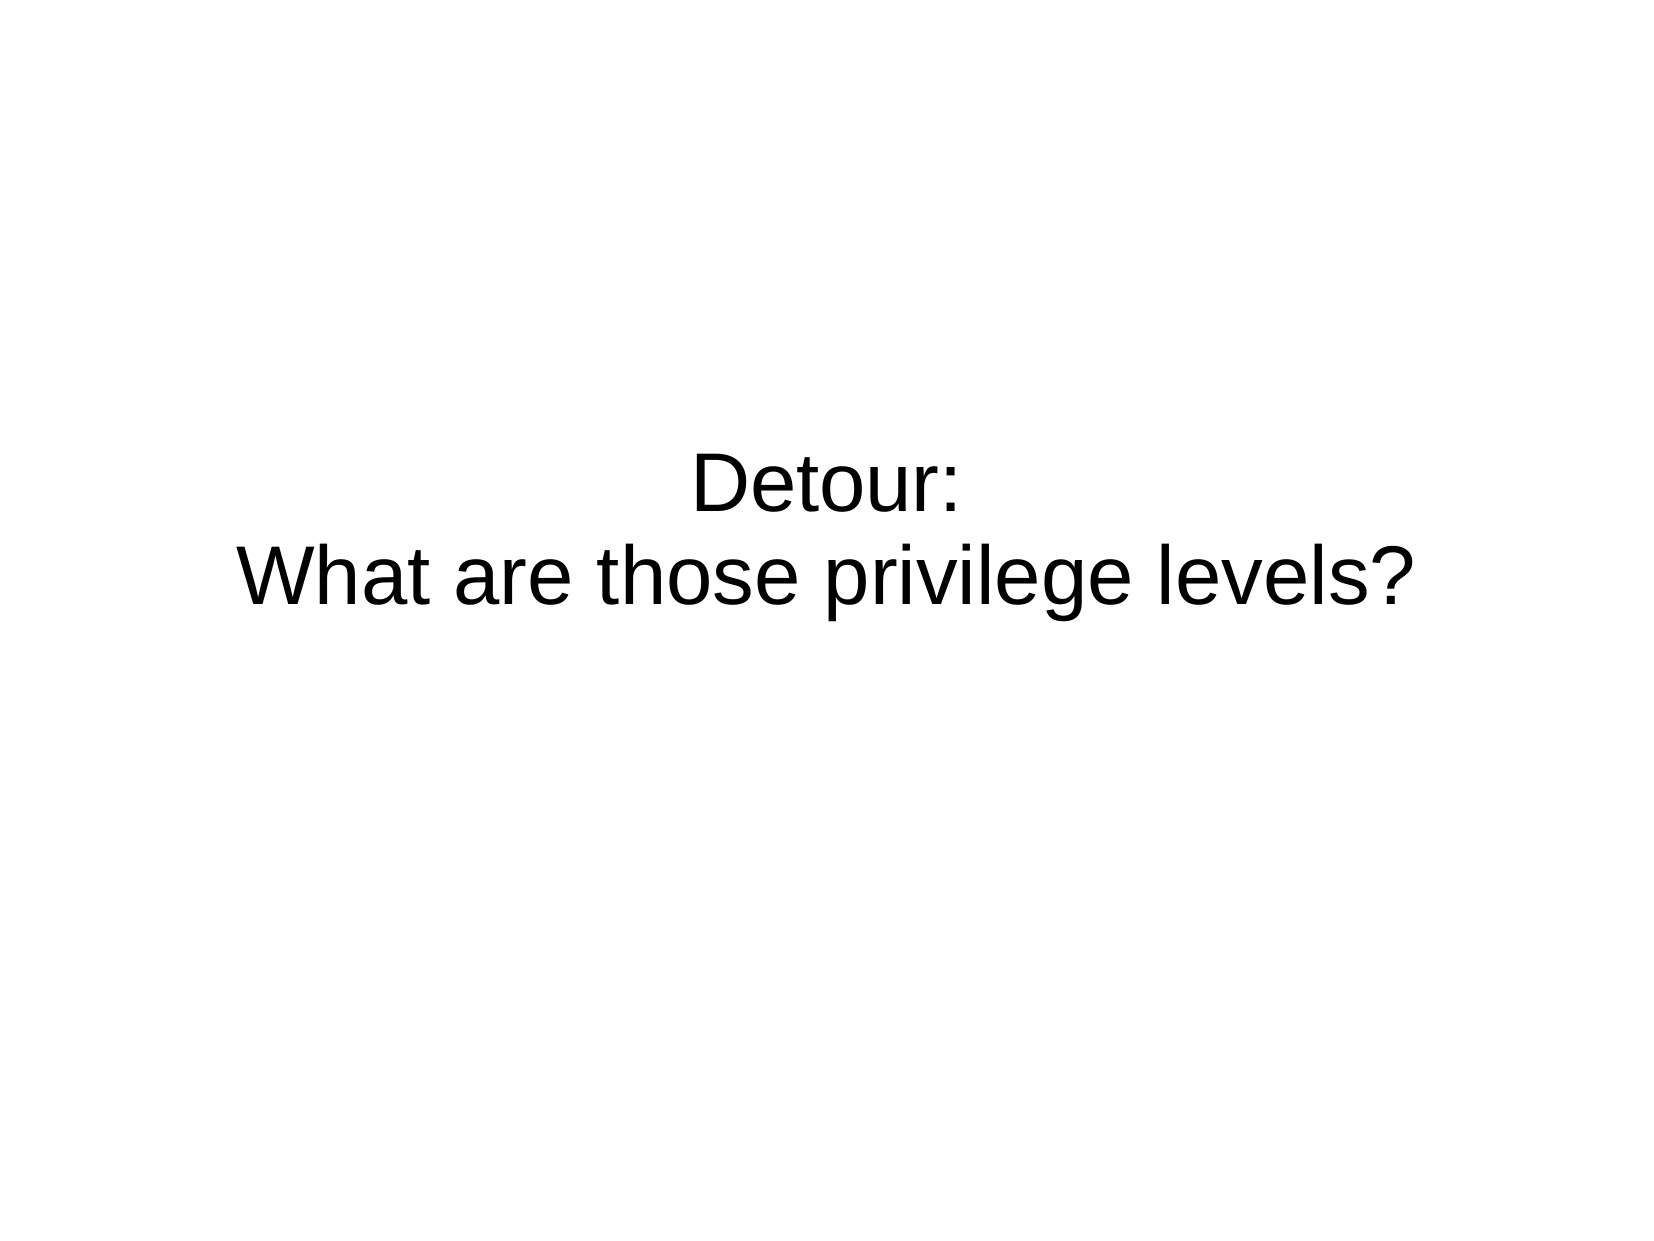

# Detour:
What are those privilege levels?